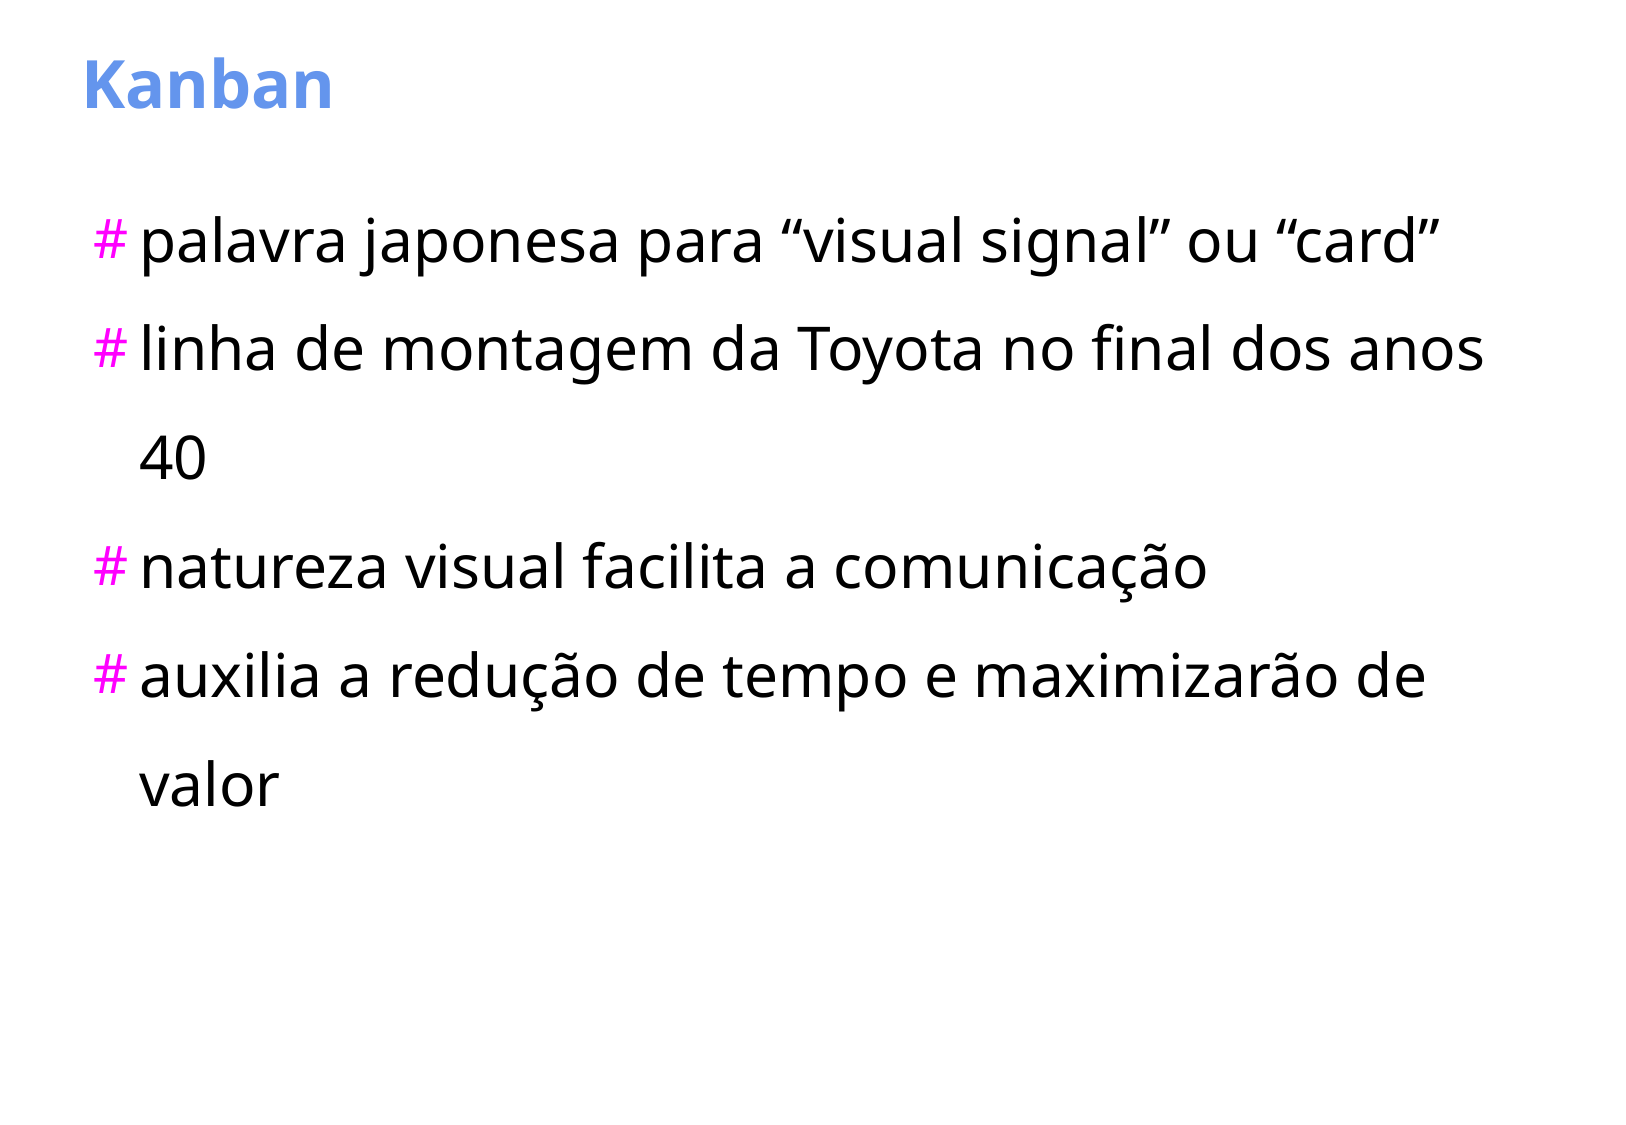

# Kanban
palavra japonesa para “visual signal” ou “card”
linha de montagem da Toyota no final dos anos 40
natureza visual facilita a comunicação
auxilia a redução de tempo e maximizarão de valor